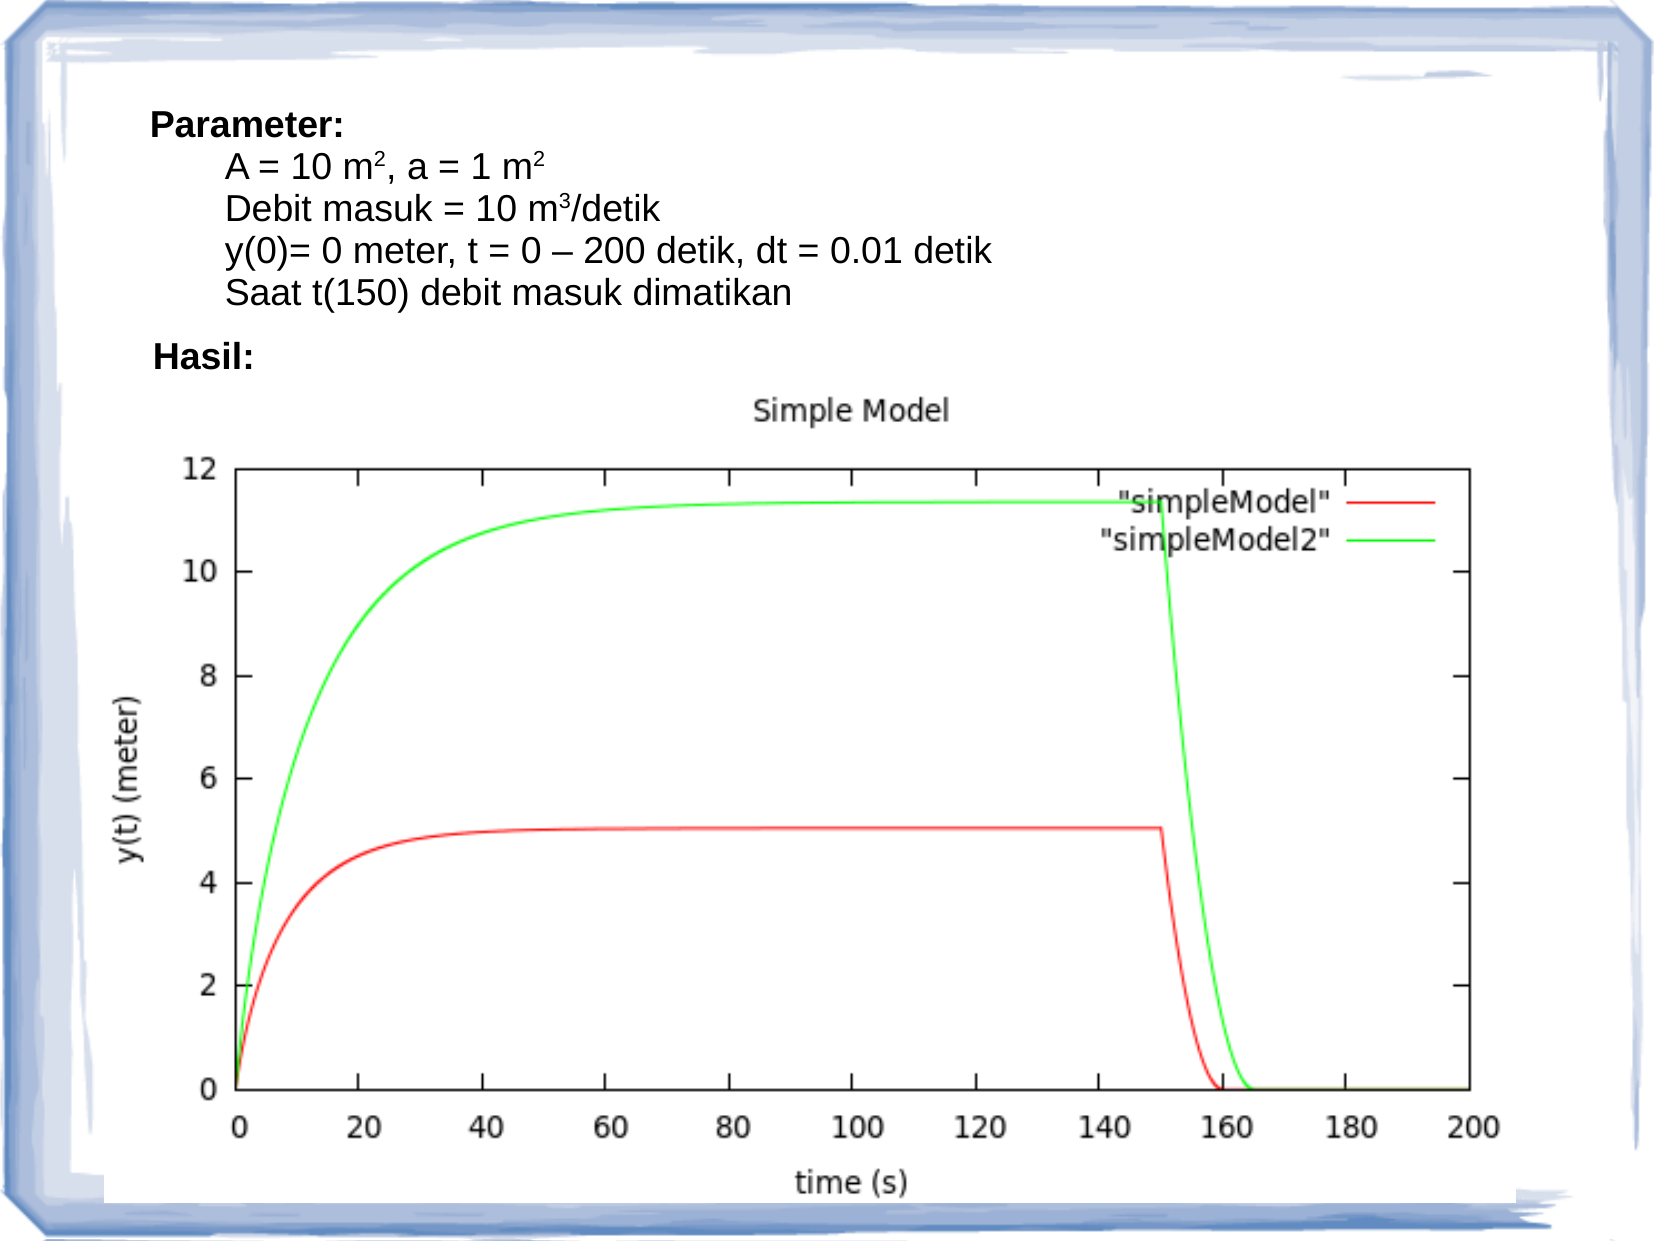

Parameter:
	A = 10 m2, a = 1 m2
	Debit masuk = 10 m3/detik
	y(0)= 0 meter, t = 0 – 200 detik, dt = 0.01 detik
	Saat t(150) debit masuk dimatikan
Hasil: